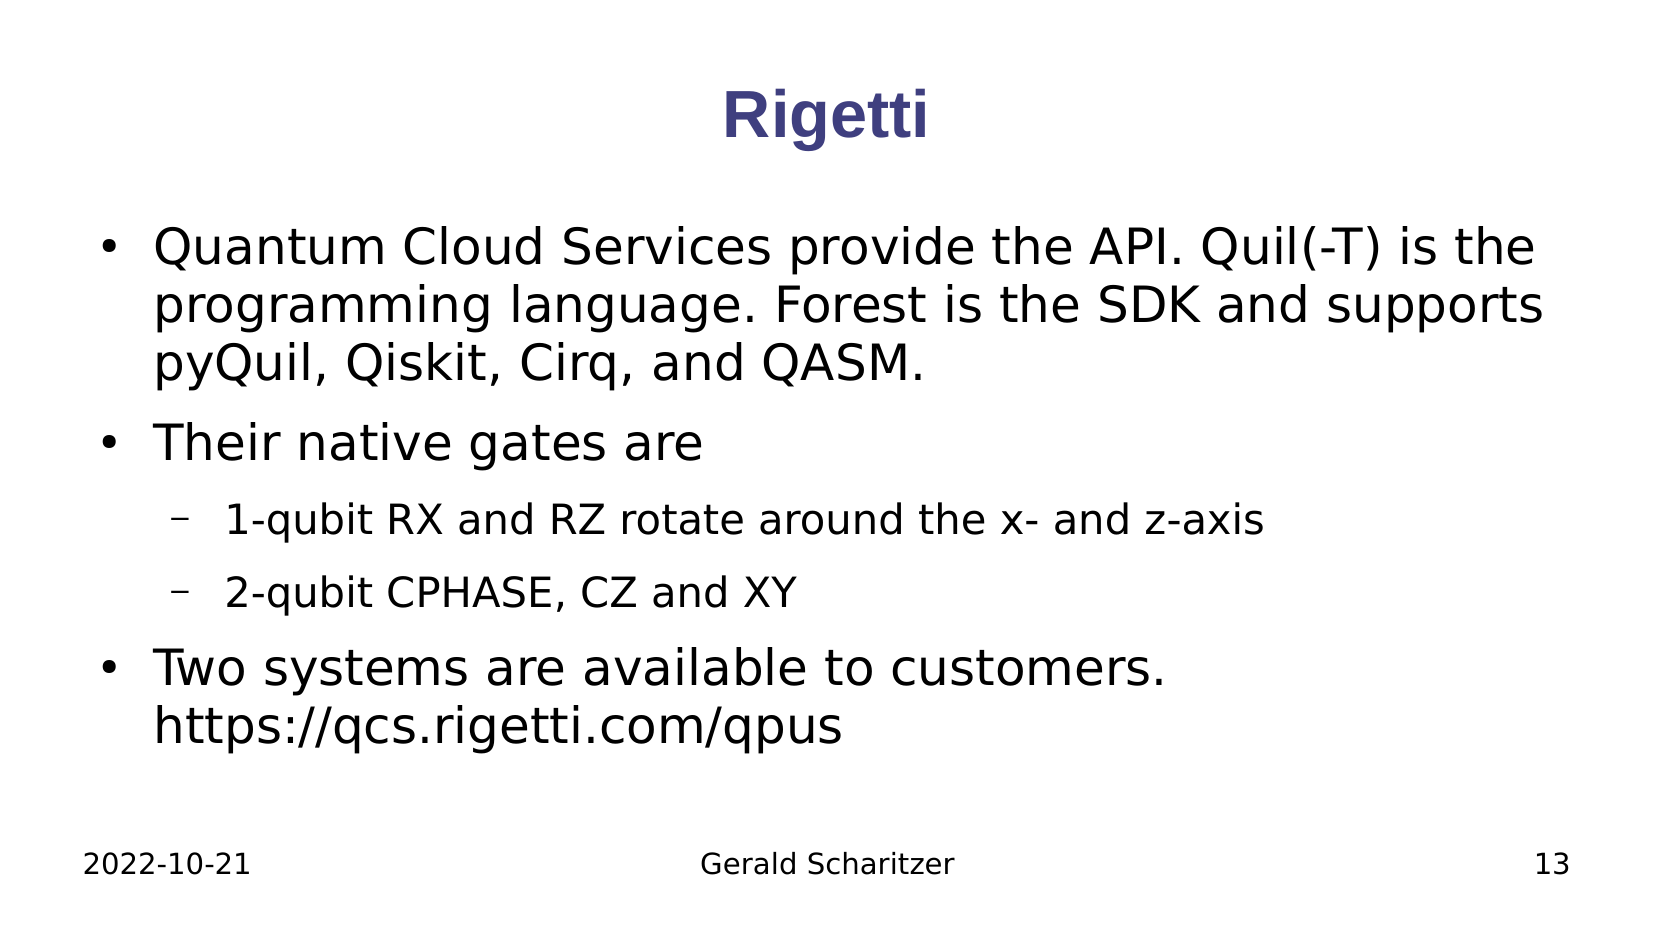

# Rigetti
Quantum Cloud Services provide the API. Quil(-T) is the programming language. Forest is the SDK and supports pyQuil, Qiskit, Cirq, and QASM.
Their native gates are
1-qubit RX and RZ rotate around the x- and z-axis
2-qubit CPHASE, CZ and XY
Two systems are available to customers. https://qcs.rigetti.com/qpus
2022-10-21
Gerald Scharitzer
13